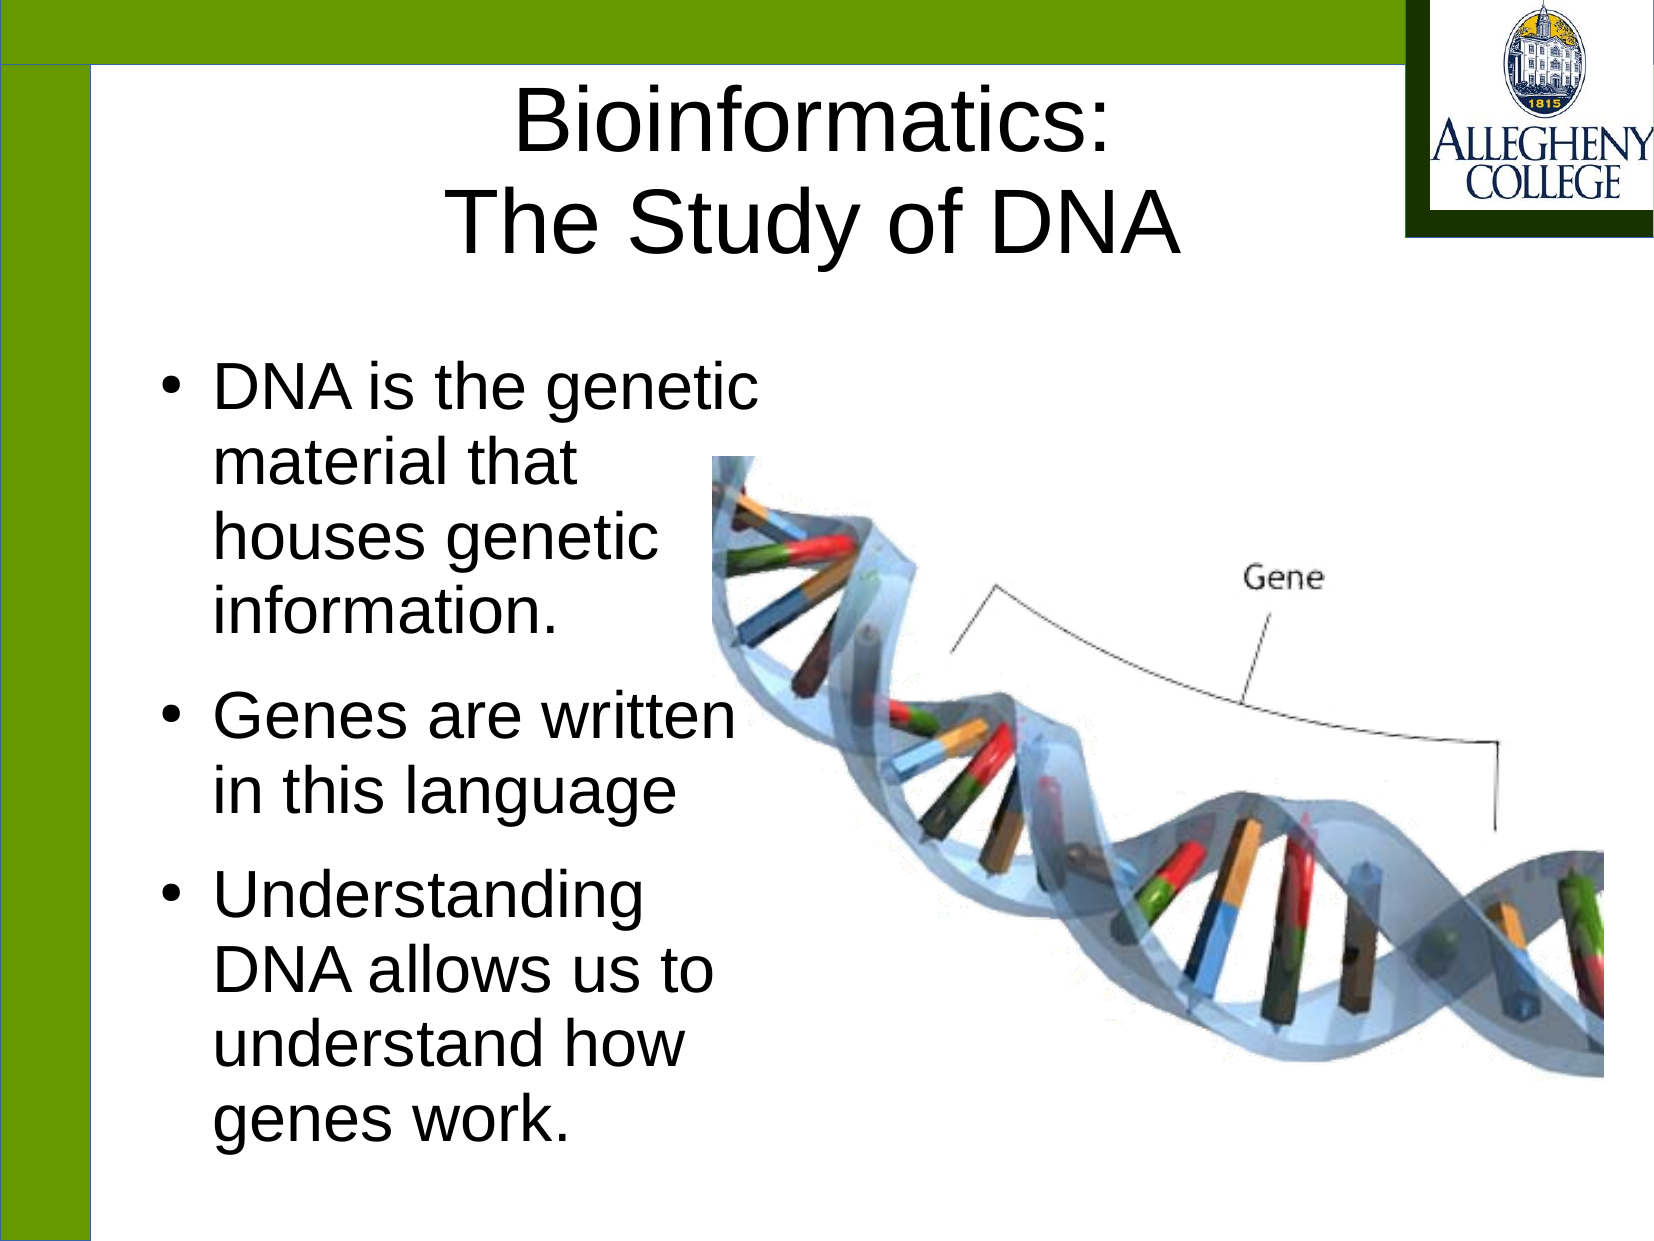

# Bioinformatics: The Study of DNA
DNA is the genetic material that houses genetic information.
Genes are written in this language
Understanding DNA allows us to understand how genes work.